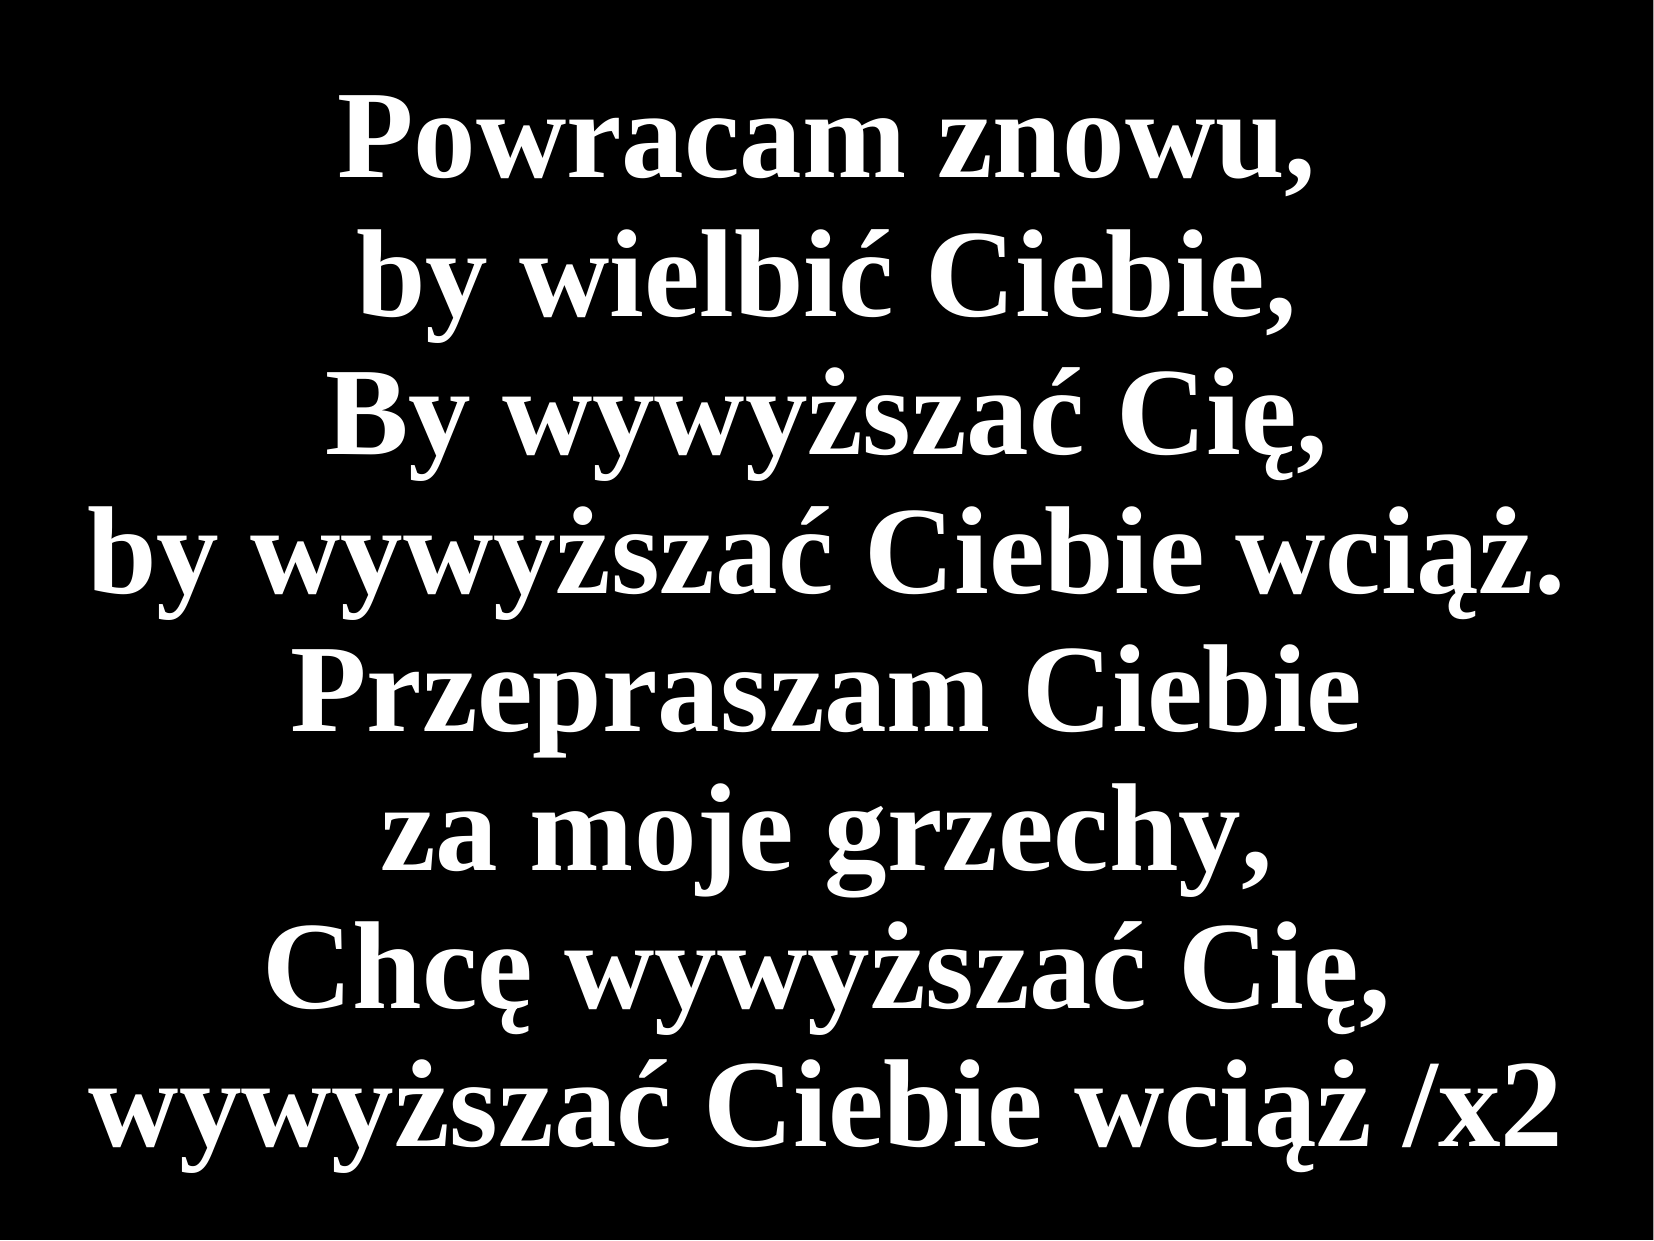

# Powracam znowu, by wielbić Ciebie, By wywyższać Cię, by wywyższać Ciebie wciąż. Przepraszam Ciebie za moje grzechy, Chcę wywyższać Cię, wywyższać Ciebie wciąż /x2